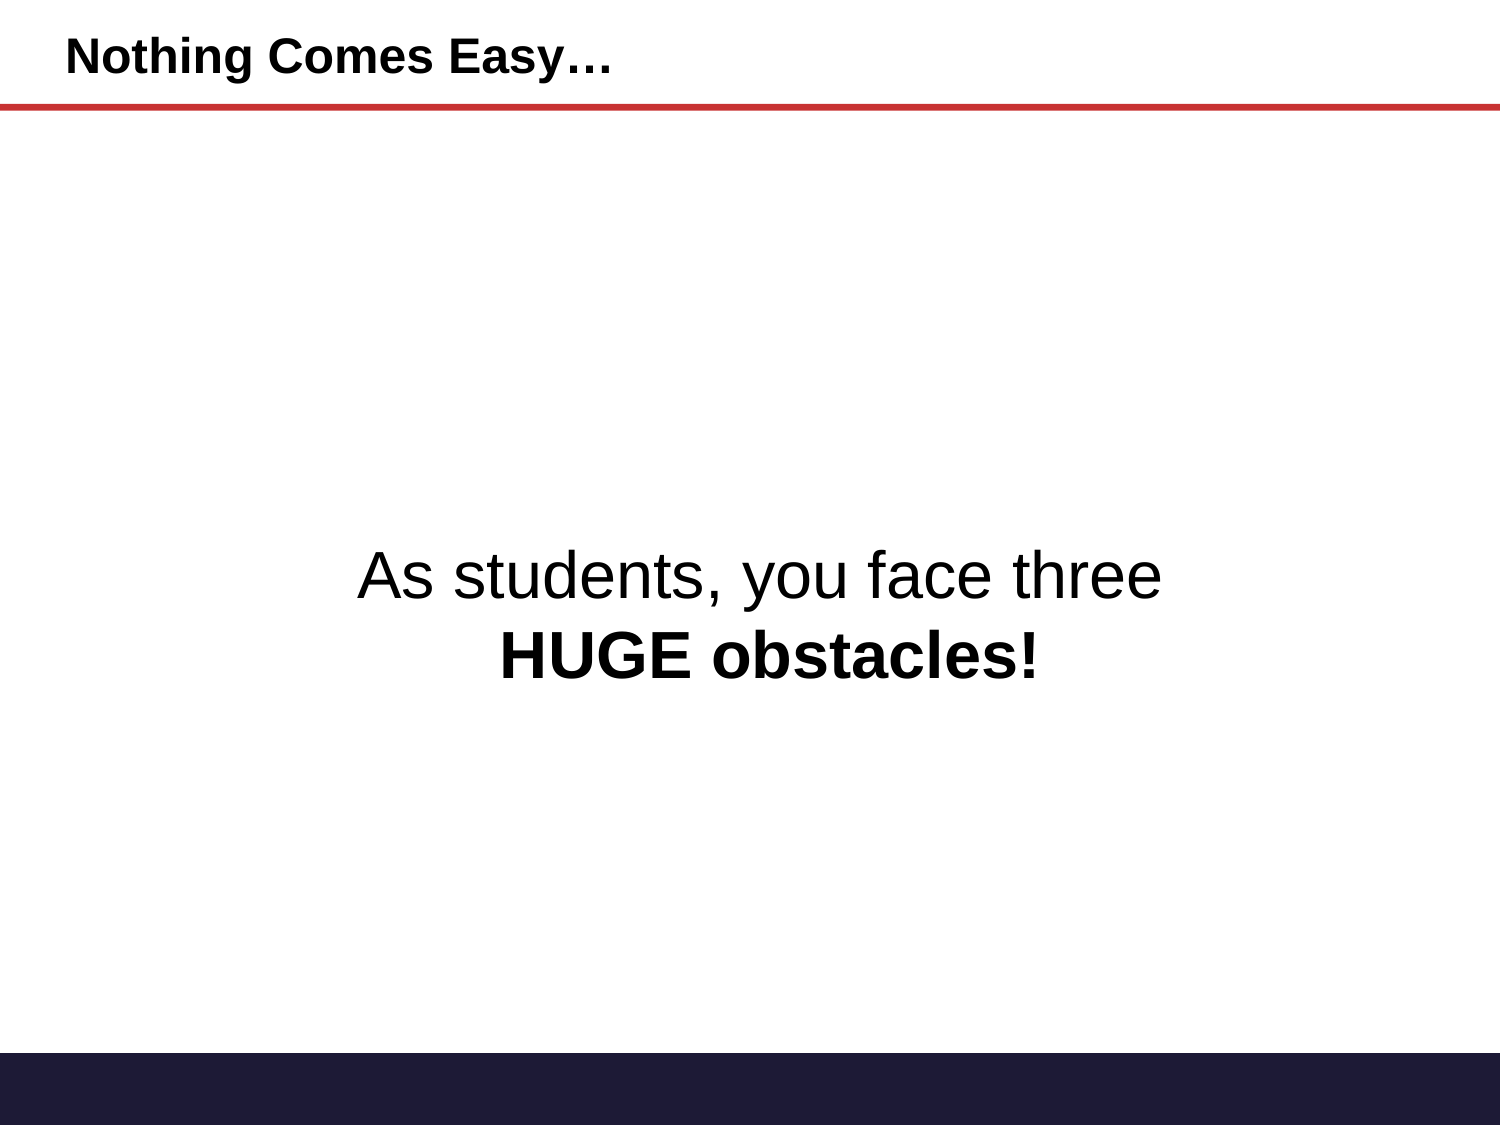

# Nothing Comes Easy…
As students, you face three
HUGE obstacles!